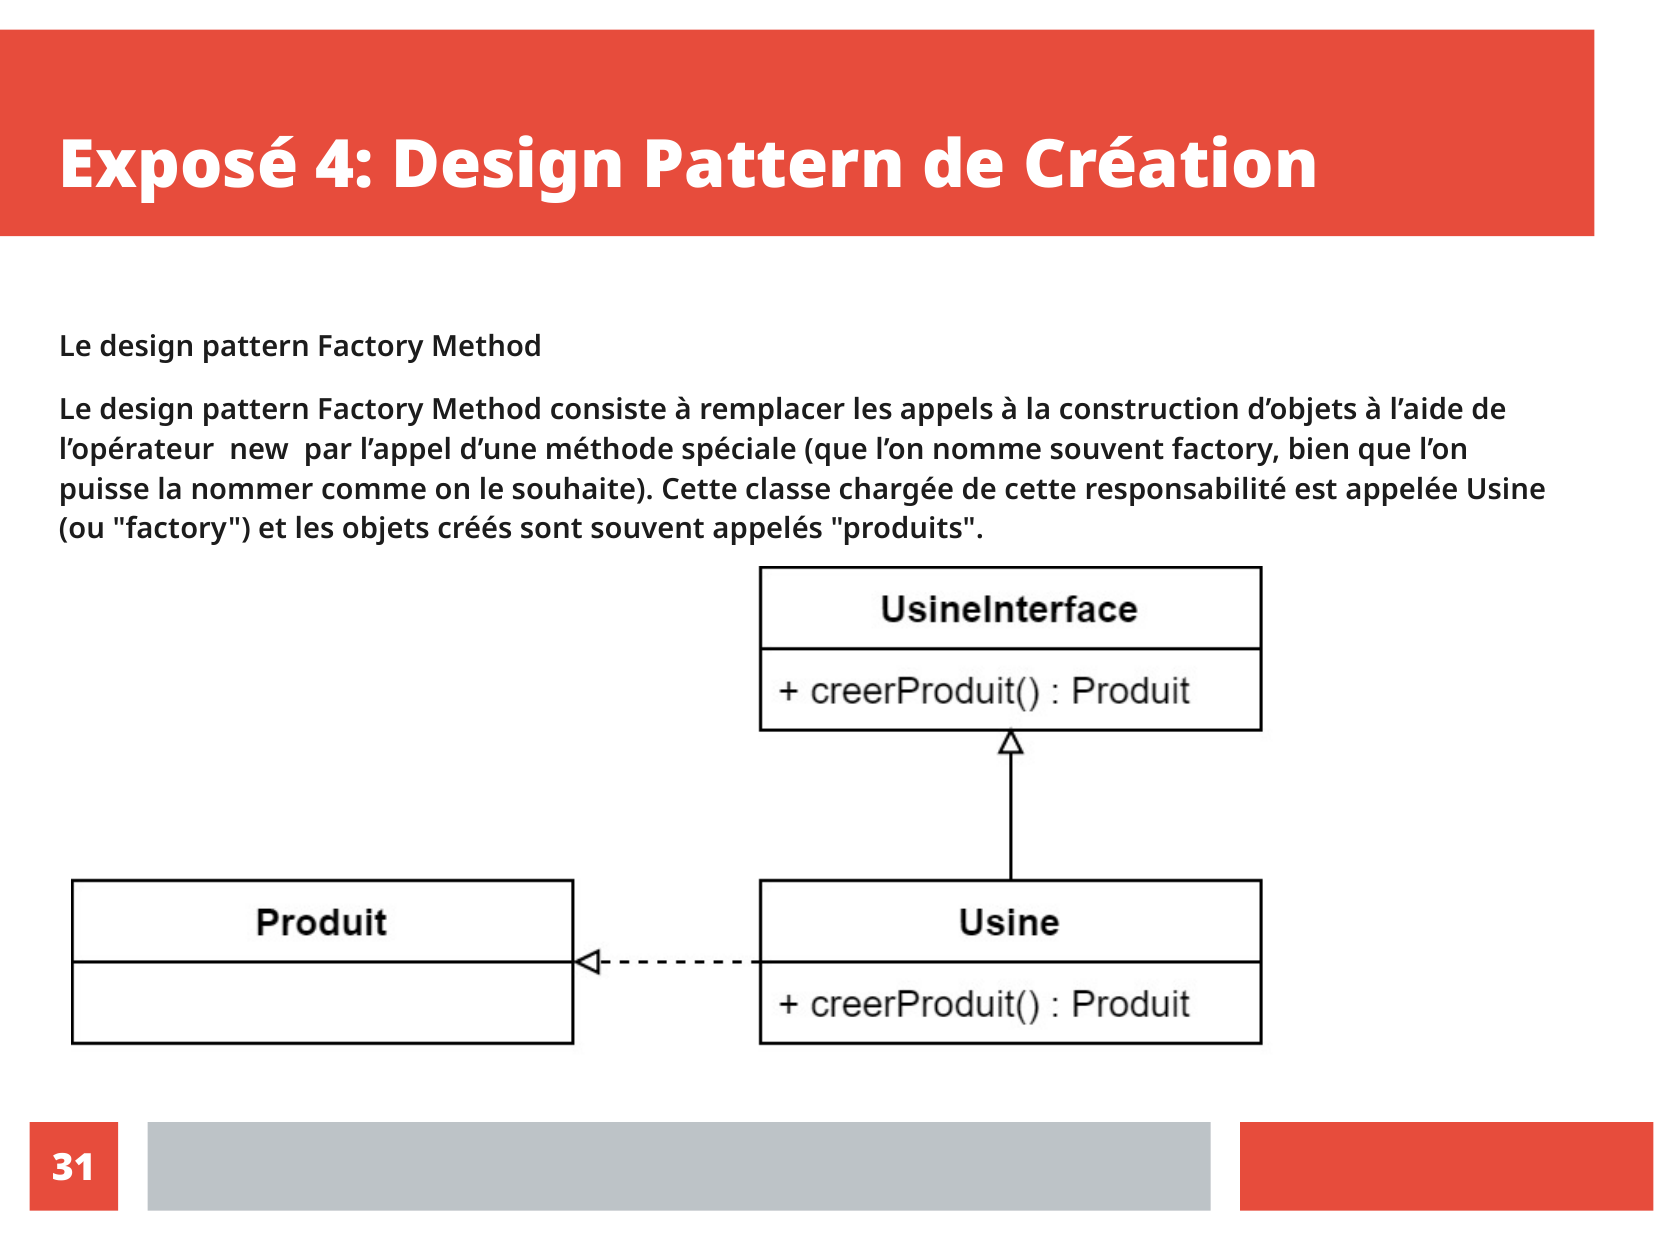

# Exposé 4: Design Pattern de Création
Le design pattern Factory Method
Le design pattern Factory Method consiste à remplacer les appels à la construction d’objets à l’aide de l’opérateur new par l’appel d’une méthode spéciale (que l’on nomme souvent factory, bien que l’on puisse la nommer comme on le souhaite). Cette classe chargée de cette responsabilité est appelée Usine (ou "factory") et les objets créés sont souvent appelés "produits".
31